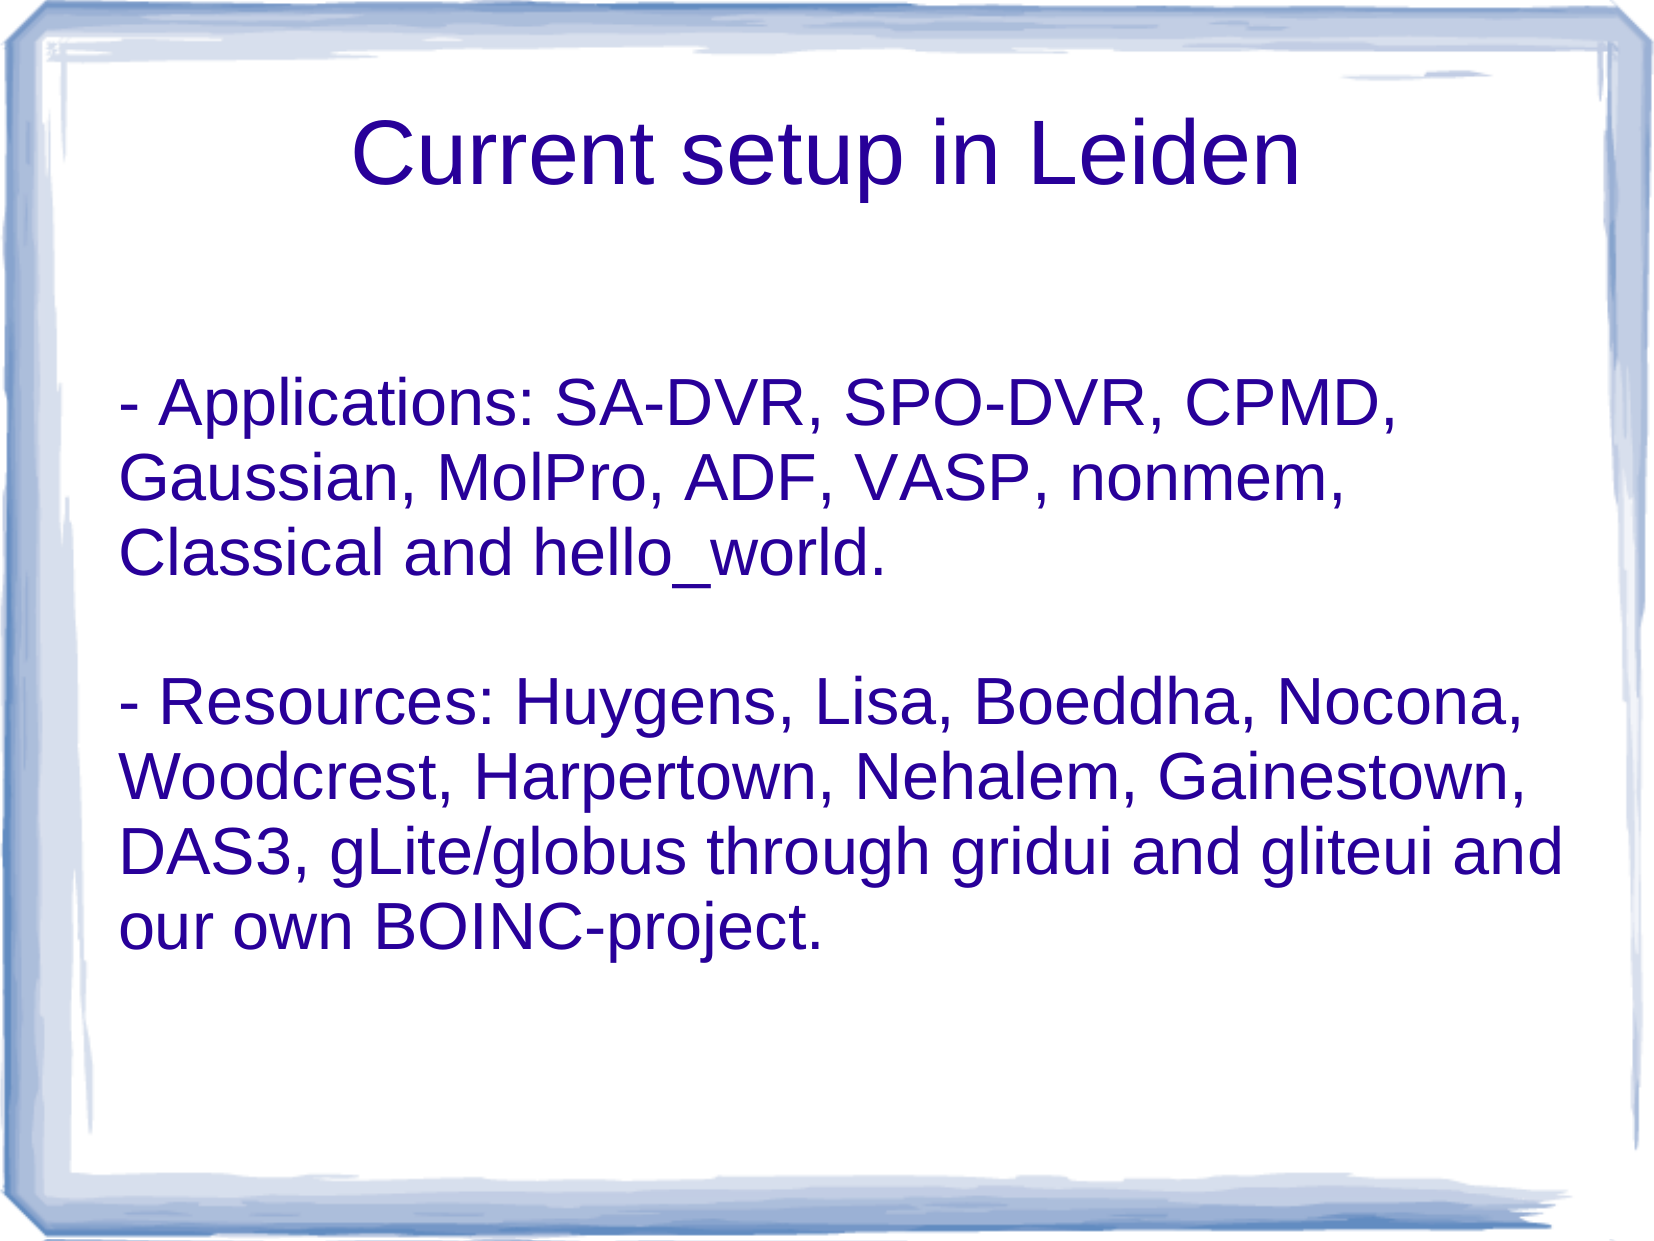

# Current setup in Leiden
- Applications: SA-DVR, SPO-DVR, CPMD, Gaussian, MolPro, ADF, VASP, nonmem, Classical and hello_world.
- Resources: Huygens, Lisa, Boeddha, Nocona, Woodcrest, Harpertown, Nehalem, Gainestown, DAS3, gLite/globus through gridui and gliteui and our own BOINC-project.